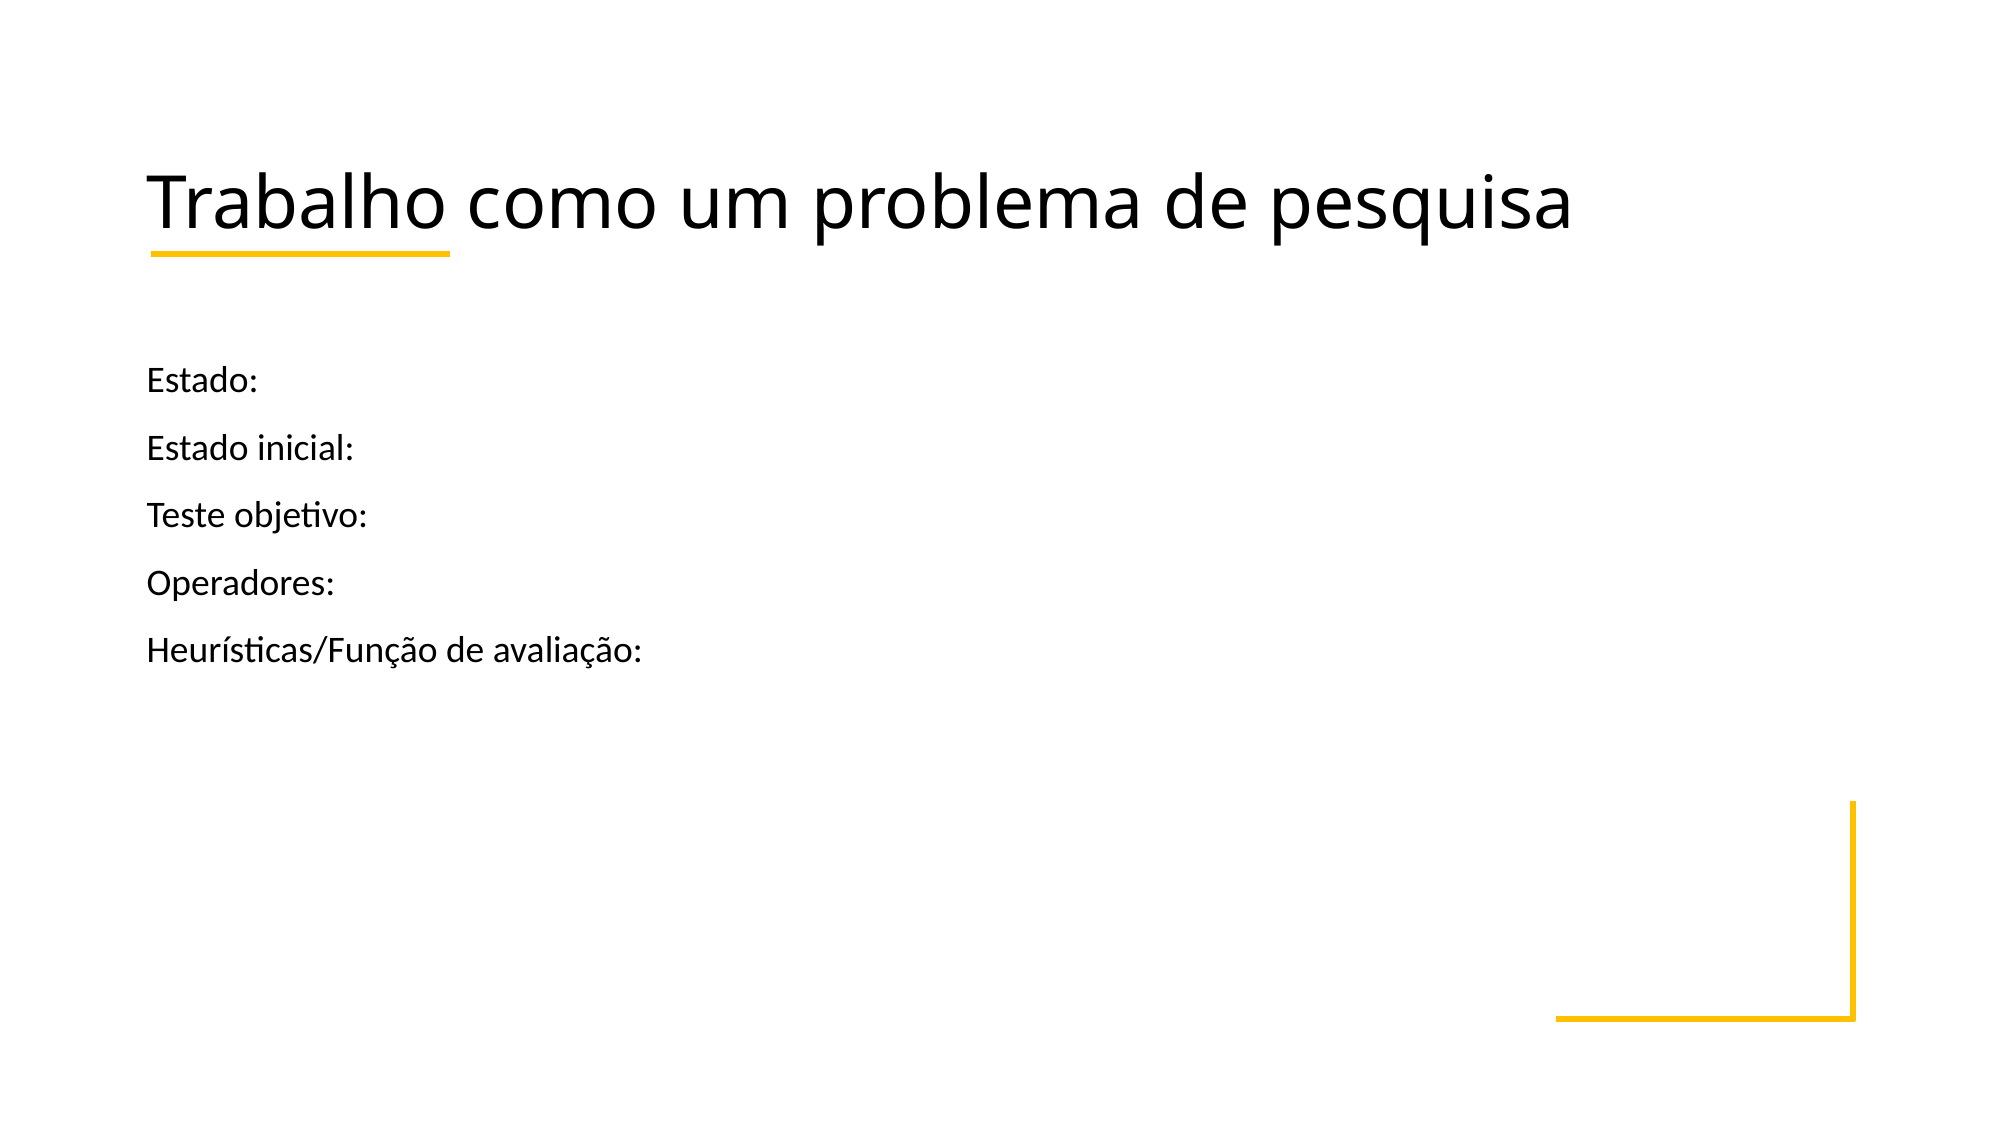

# Trabalho como um problema de pesquisa
Estado:
Estado inicial:
Teste objetivo:
Operadores:
Heurísticas/Função de avaliação: